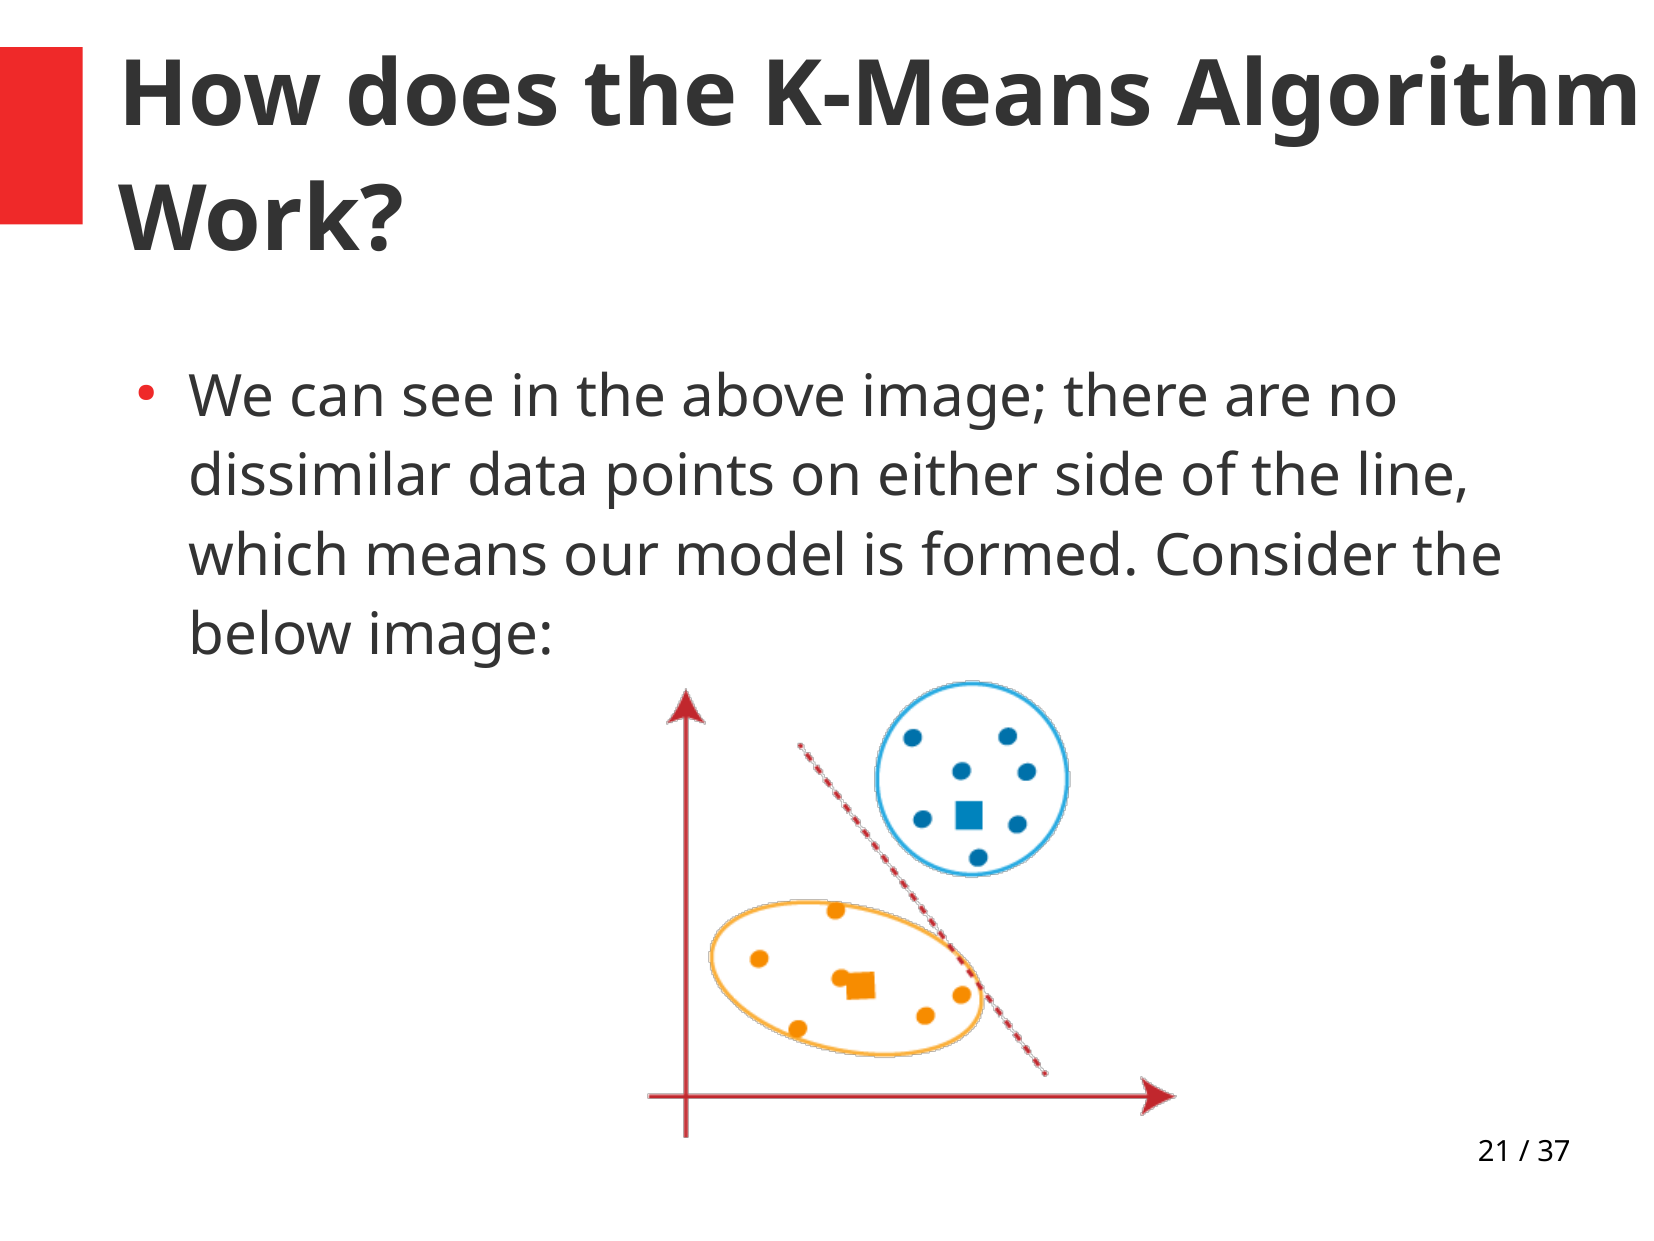

# How does the K-Means Algorithm Work?
We can see in the above image; there are no dissimilar data points on either side of the line, which means our model is formed. Consider the below image:
21